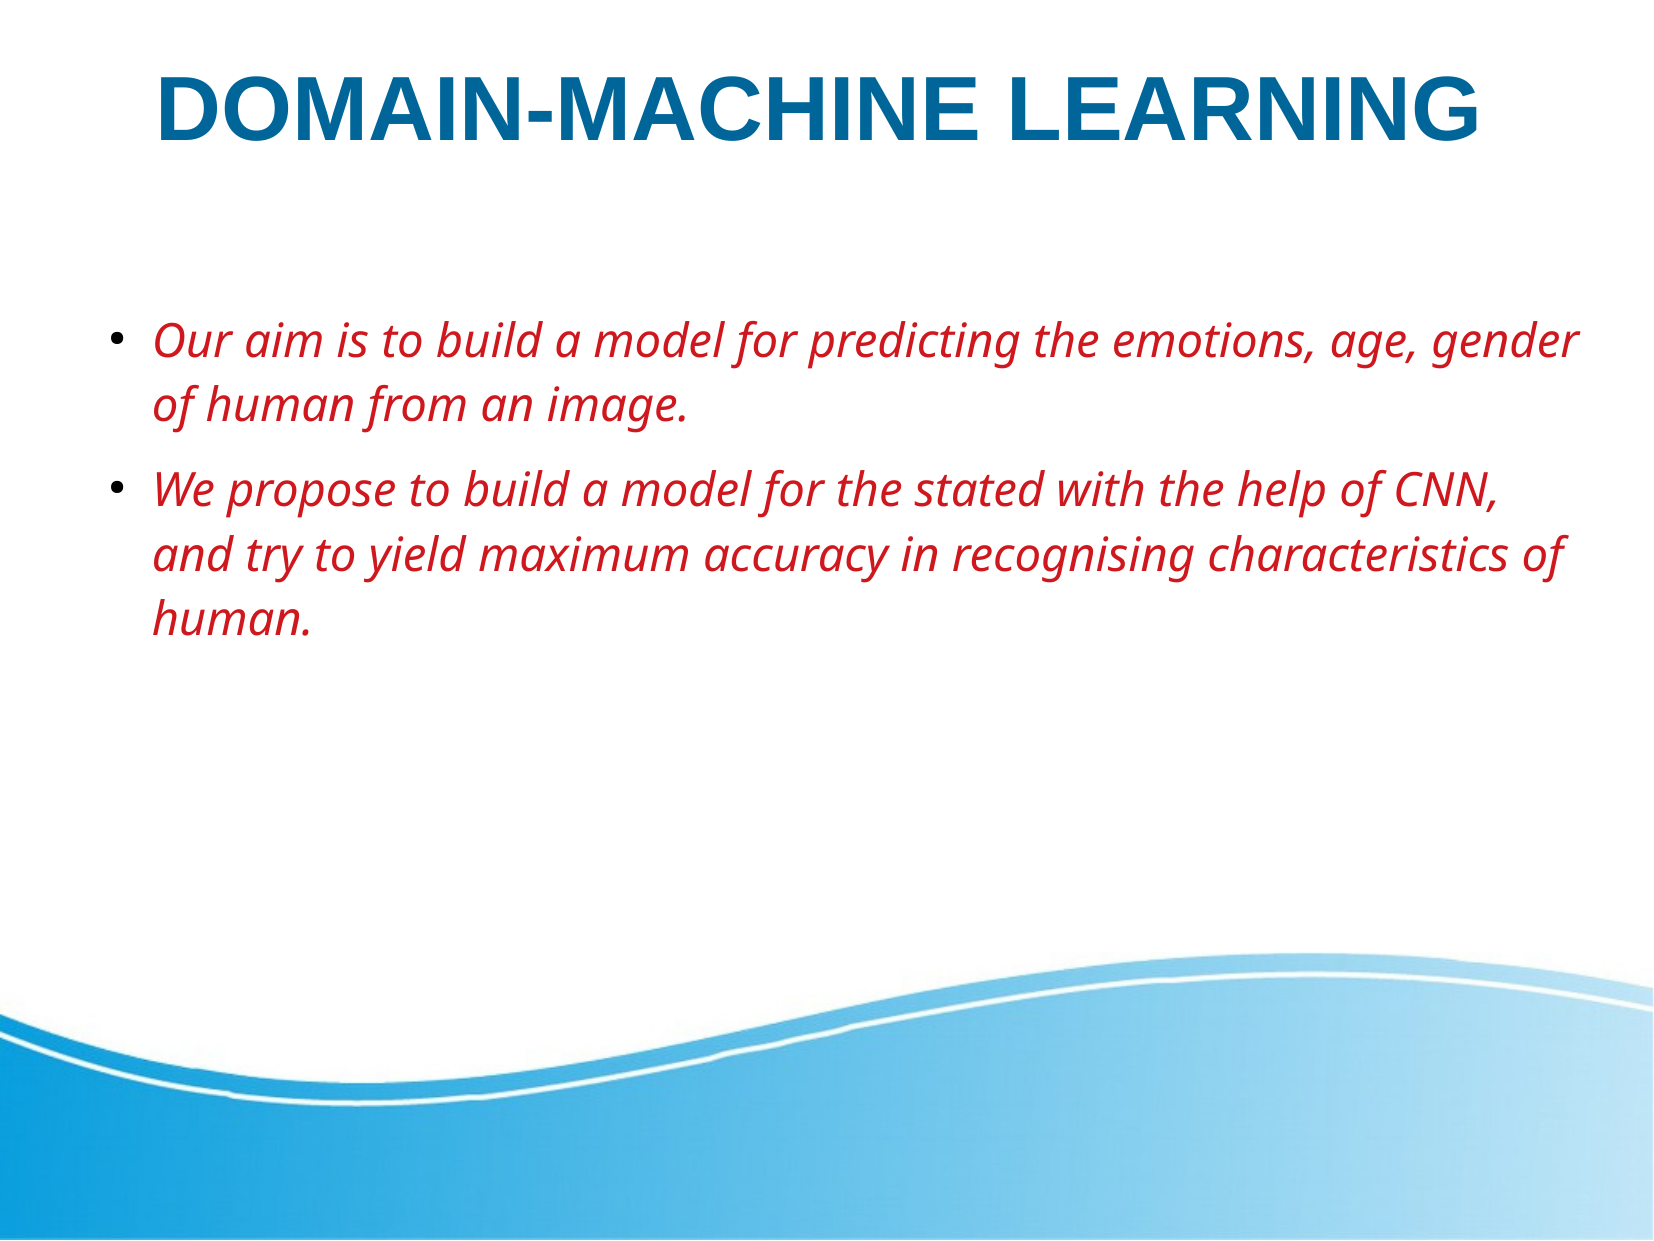

# DOMAIN-MACHINE LEARNING
Our aim is to build a model for predicting the emotions, age, gender of human from an image.
We propose to build a model for the stated with the help of CNN, and try to yield maximum accuracy in recognising characteristics of human.